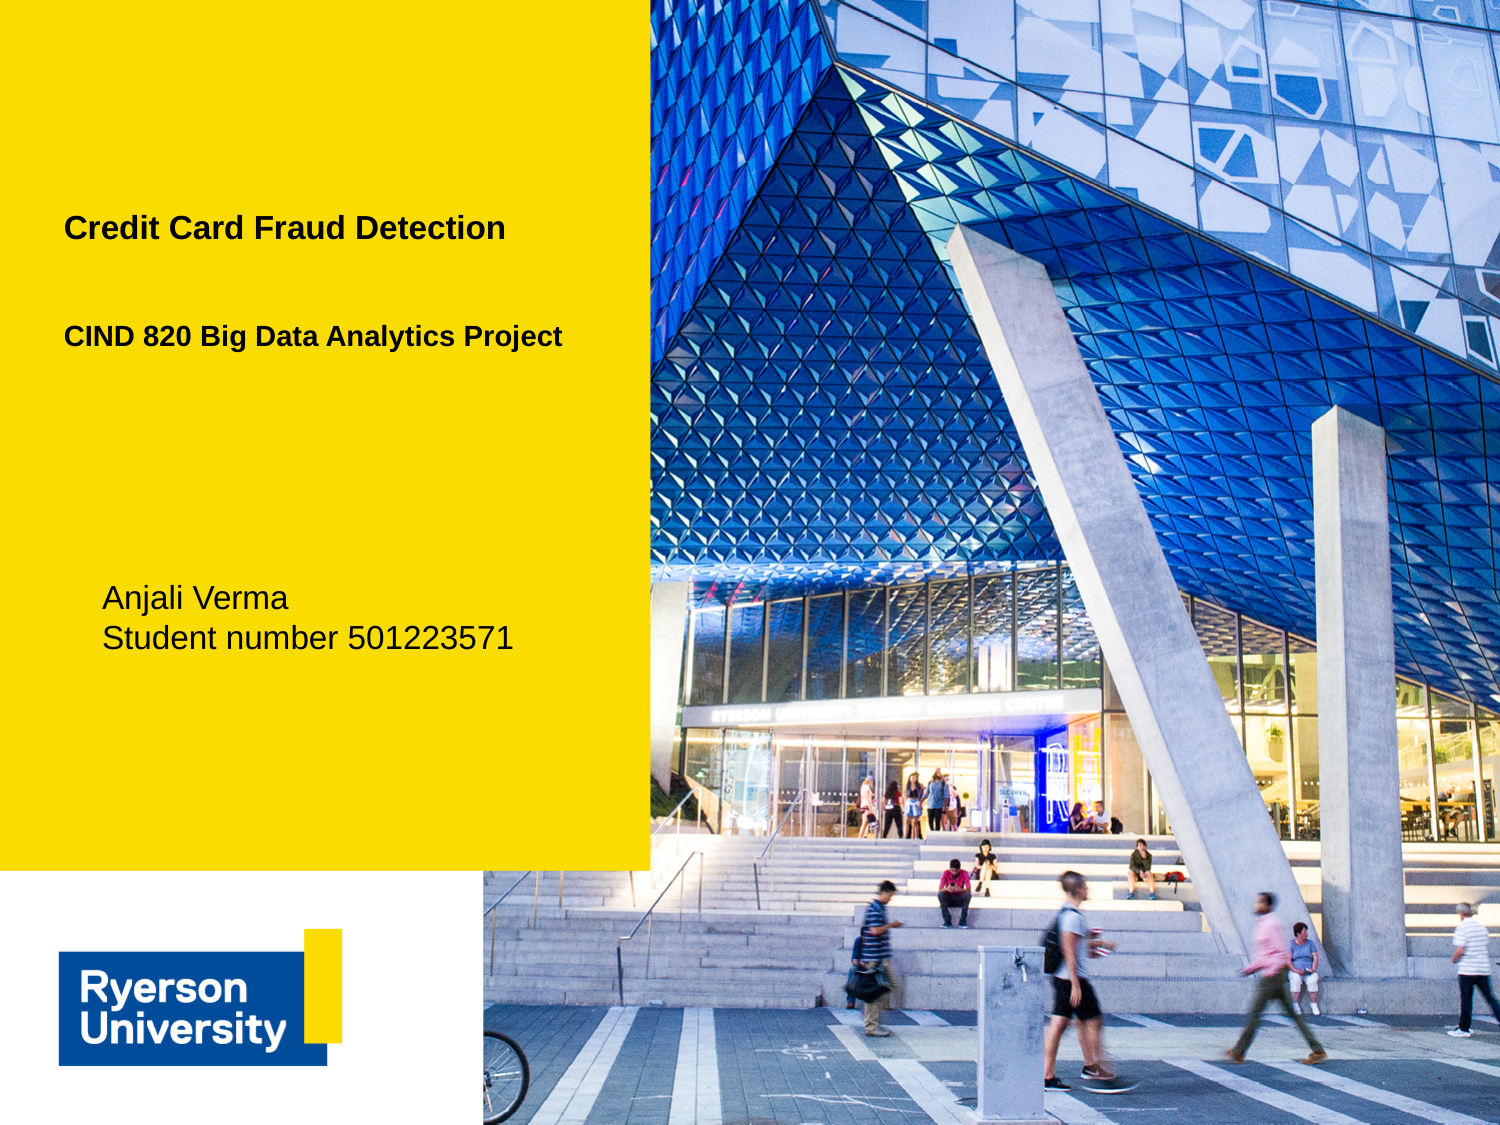

# Credit Card Fraud Detection CIND 820 Big Data Analytics Project
Anjali Verma
Student number 501223571